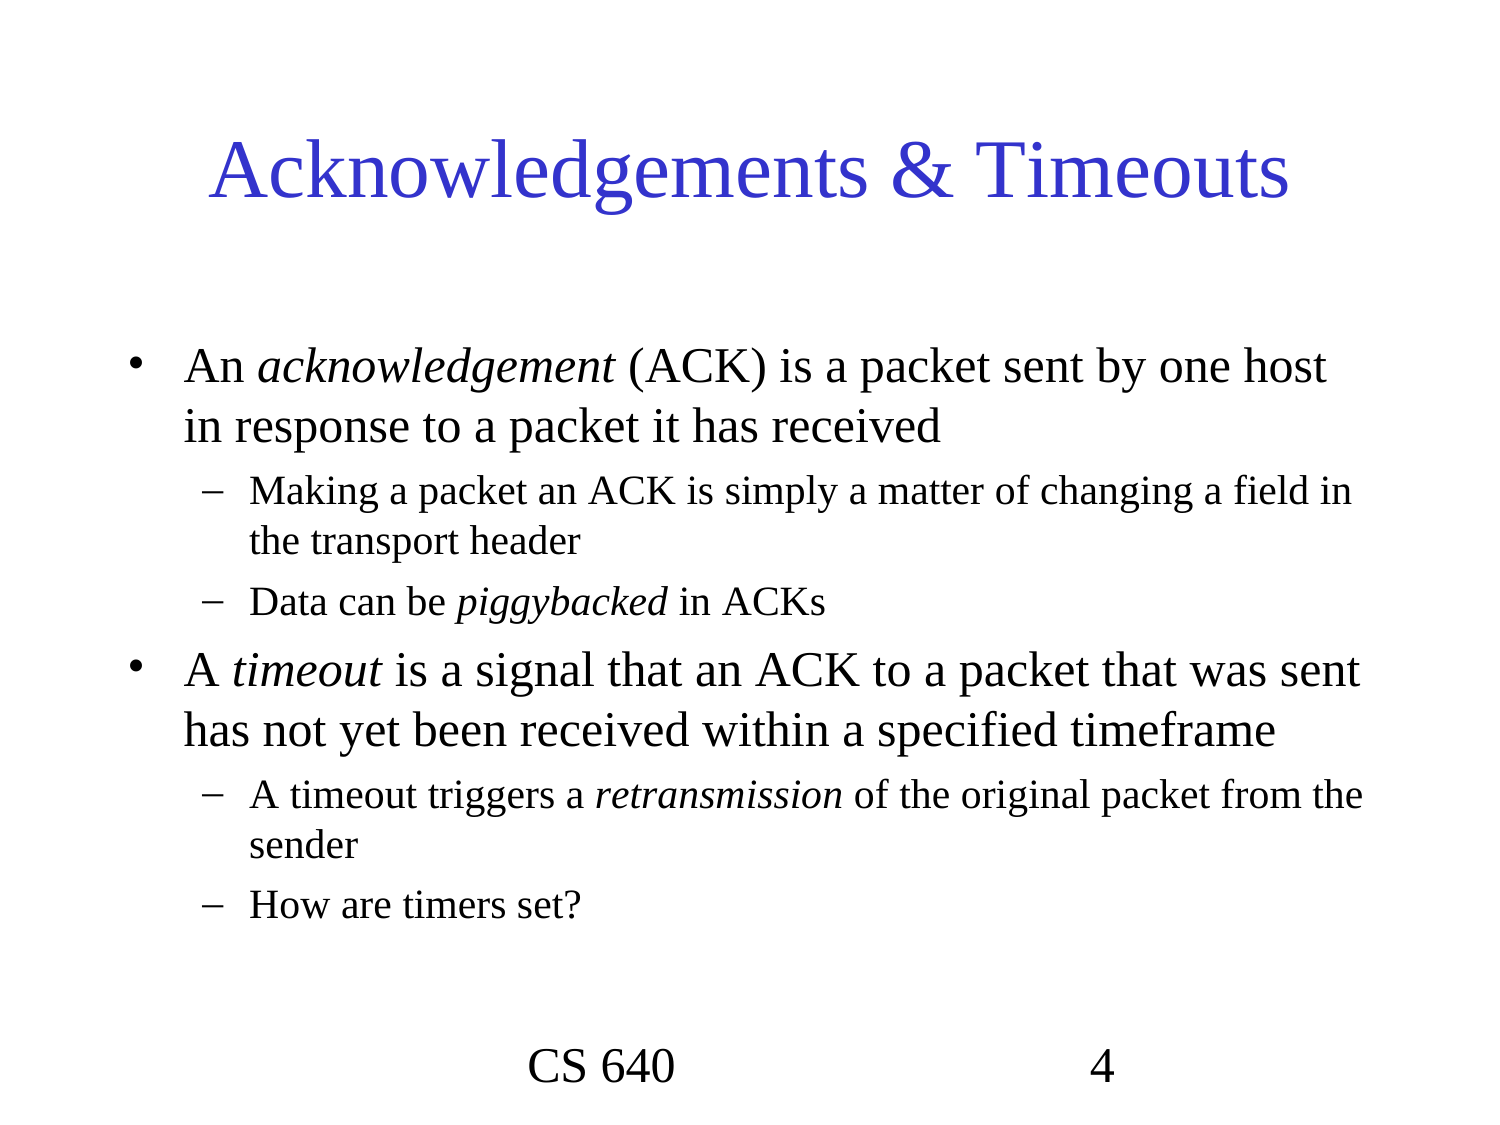

# Acknowledgements & Timeouts
An acknowledgement (ACK) is a packet sent by one host in response to a packet it has received
Making a packet an ACK is simply a matter of changing a field in the transport header
Data can be piggybacked in ACKs
A timeout is a signal that an ACK to a packet that was sent has not yet been received within a specified timeframe
A timeout triggers a retransmission of the original packet from the sender
How are timers set?
Fall 2001
CS 640
4